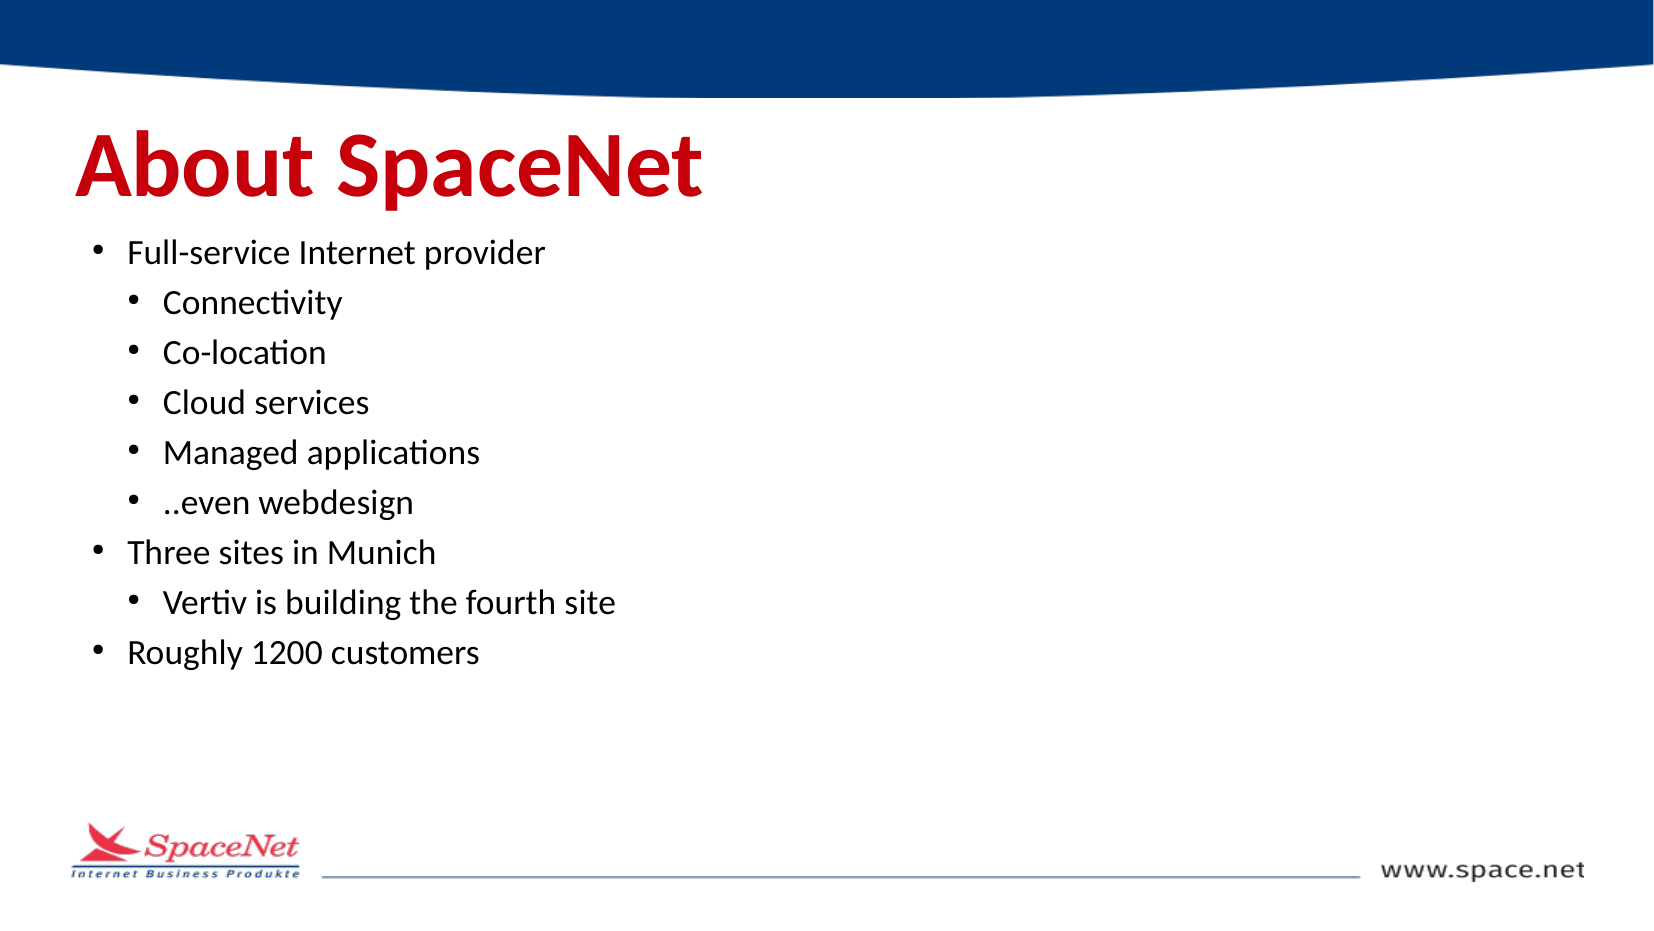

About SpaceNet
Full-service Internet provider
Connectivity
Co-location
Cloud services
Managed applications
..even webdesign
Three sites in Munich
Vertiv is building the fourth site
Roughly 1200 customers